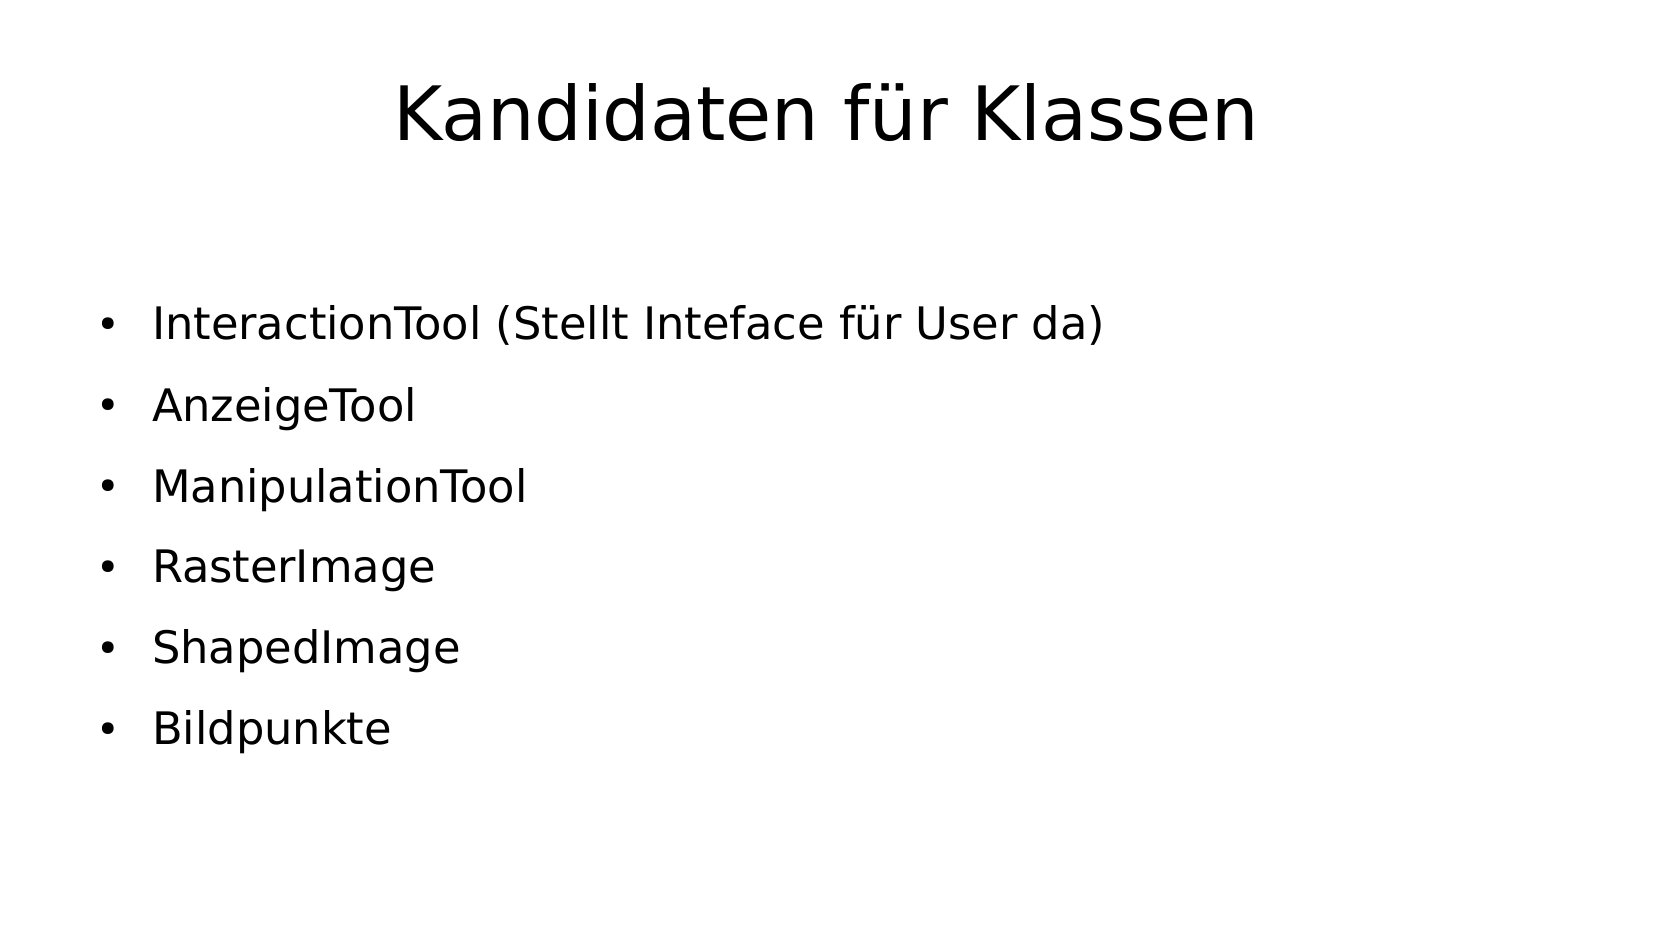

# Kandidaten für Klassen
InteractionTool (Stellt Inteface für User da)
AnzeigeTool
ManipulationTool
RasterImage
ShapedImage
Bildpunkte